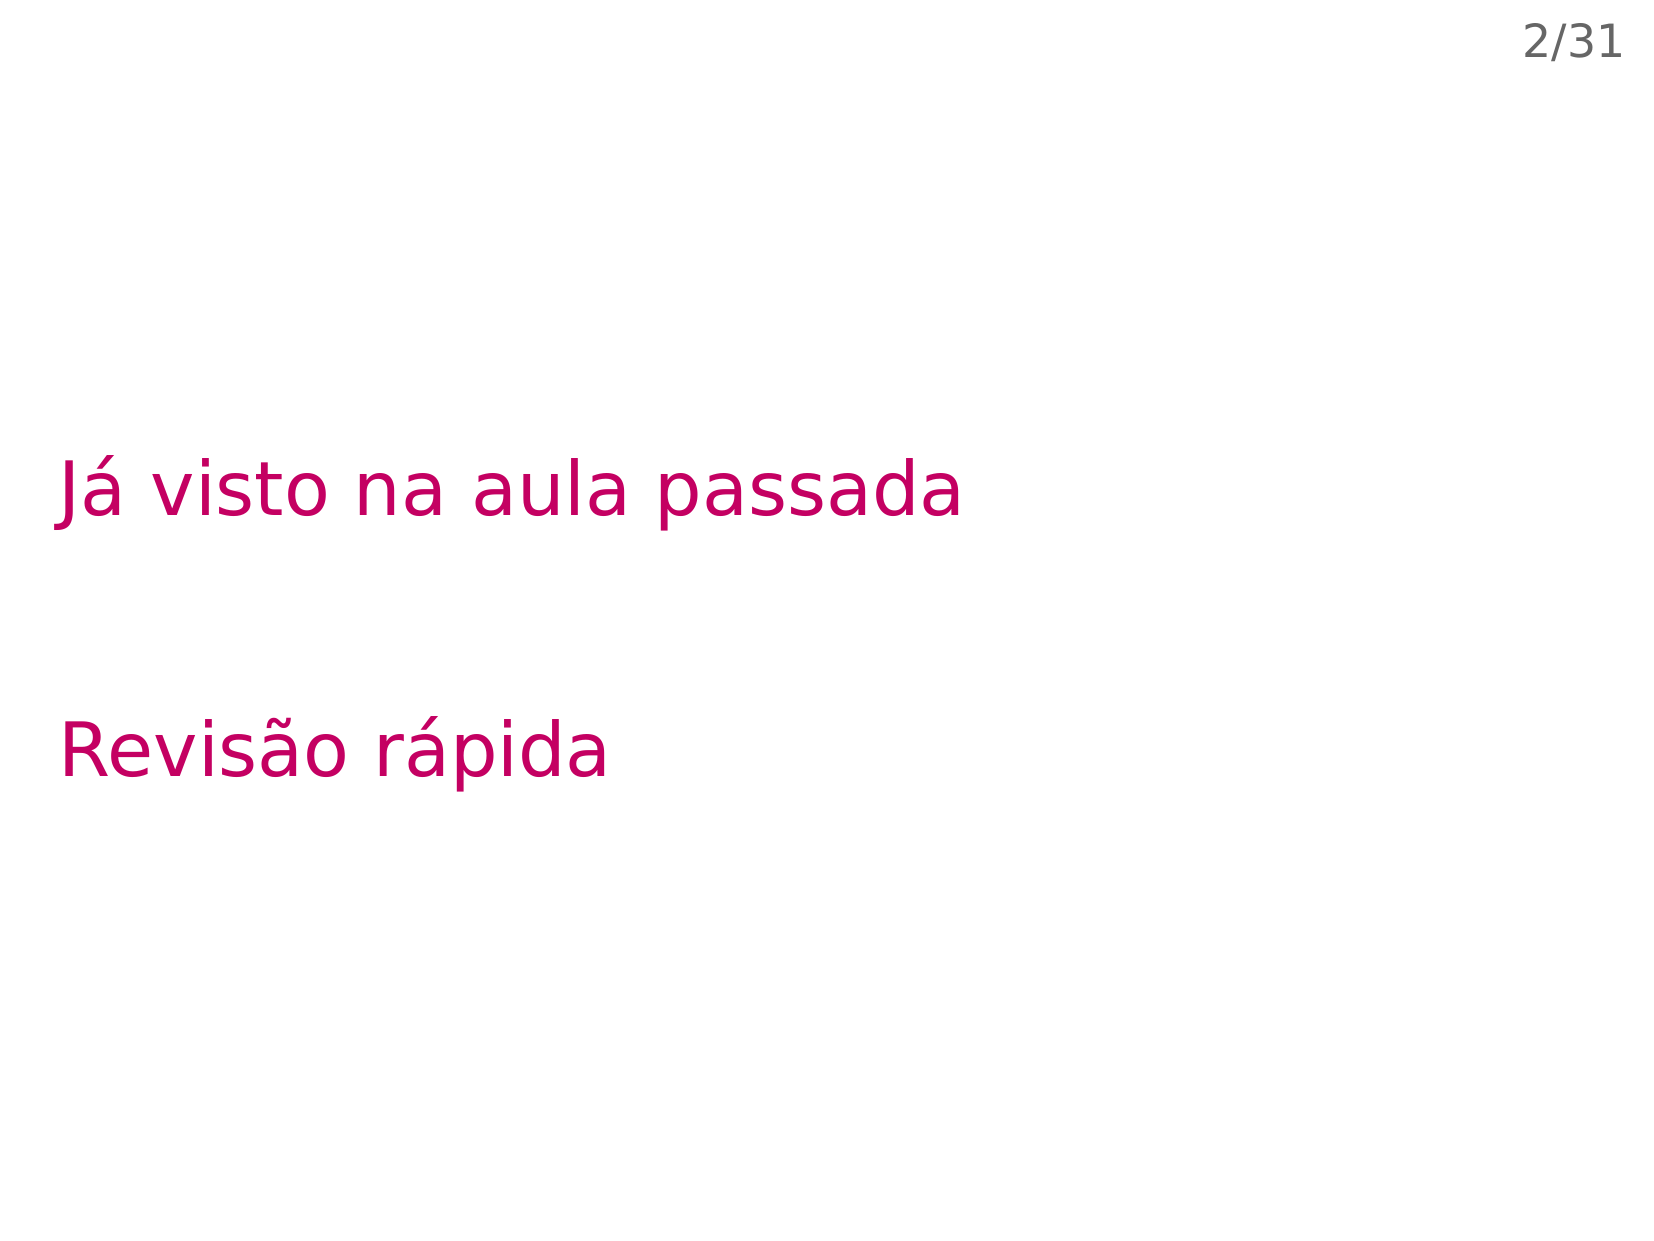

2
# Já visto na aula passada Revisão rápida